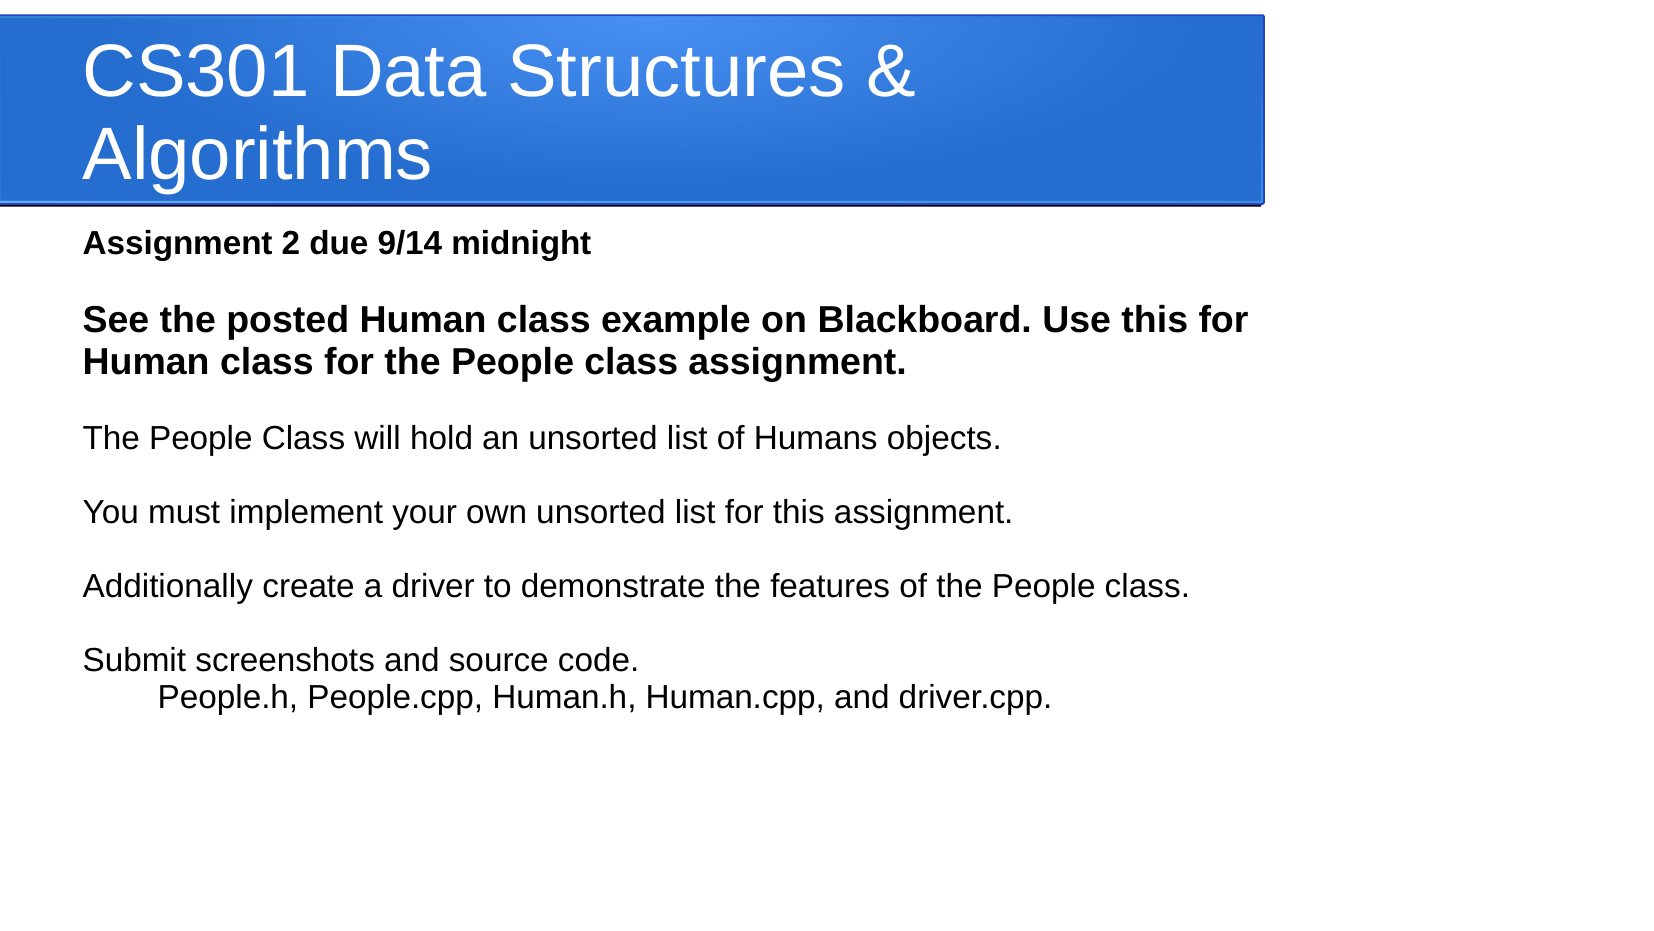

# CS301 Data Structures & Algorithms
Assignment 2 due 9/14 midnight
See the posted Human class example on Blackboard. Use this for Human class for the People class assignment.
The People Class will hold an unsorted list of Humans objects.
You must implement your own unsorted list for this assignment.
Additionally create a driver to demonstrate the features of the People class.
Submit screenshots and source code.
	People.h, People.cpp, Human.h, Human.cpp, and driver.cpp.